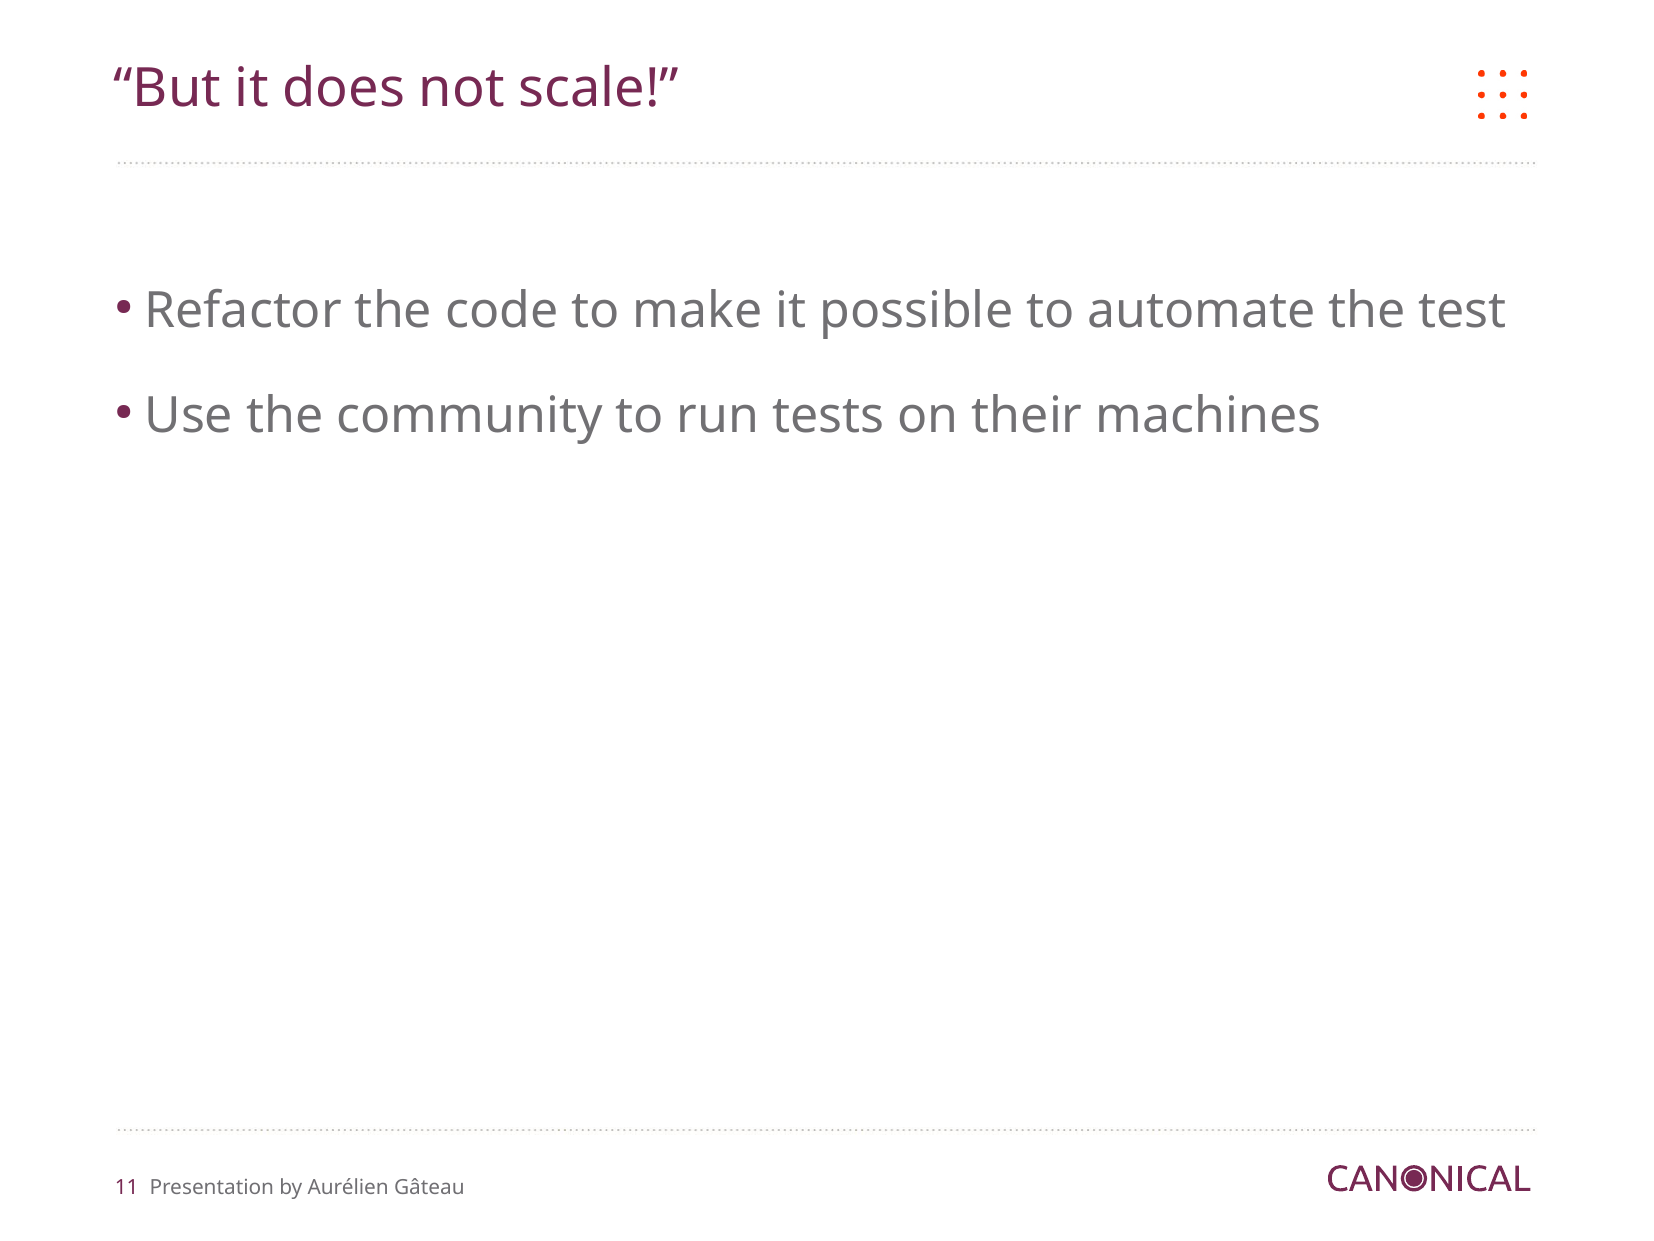

# “But it does not scale!”
Refactor the code to make it possible to automate the test
Use the community to run tests on their machines